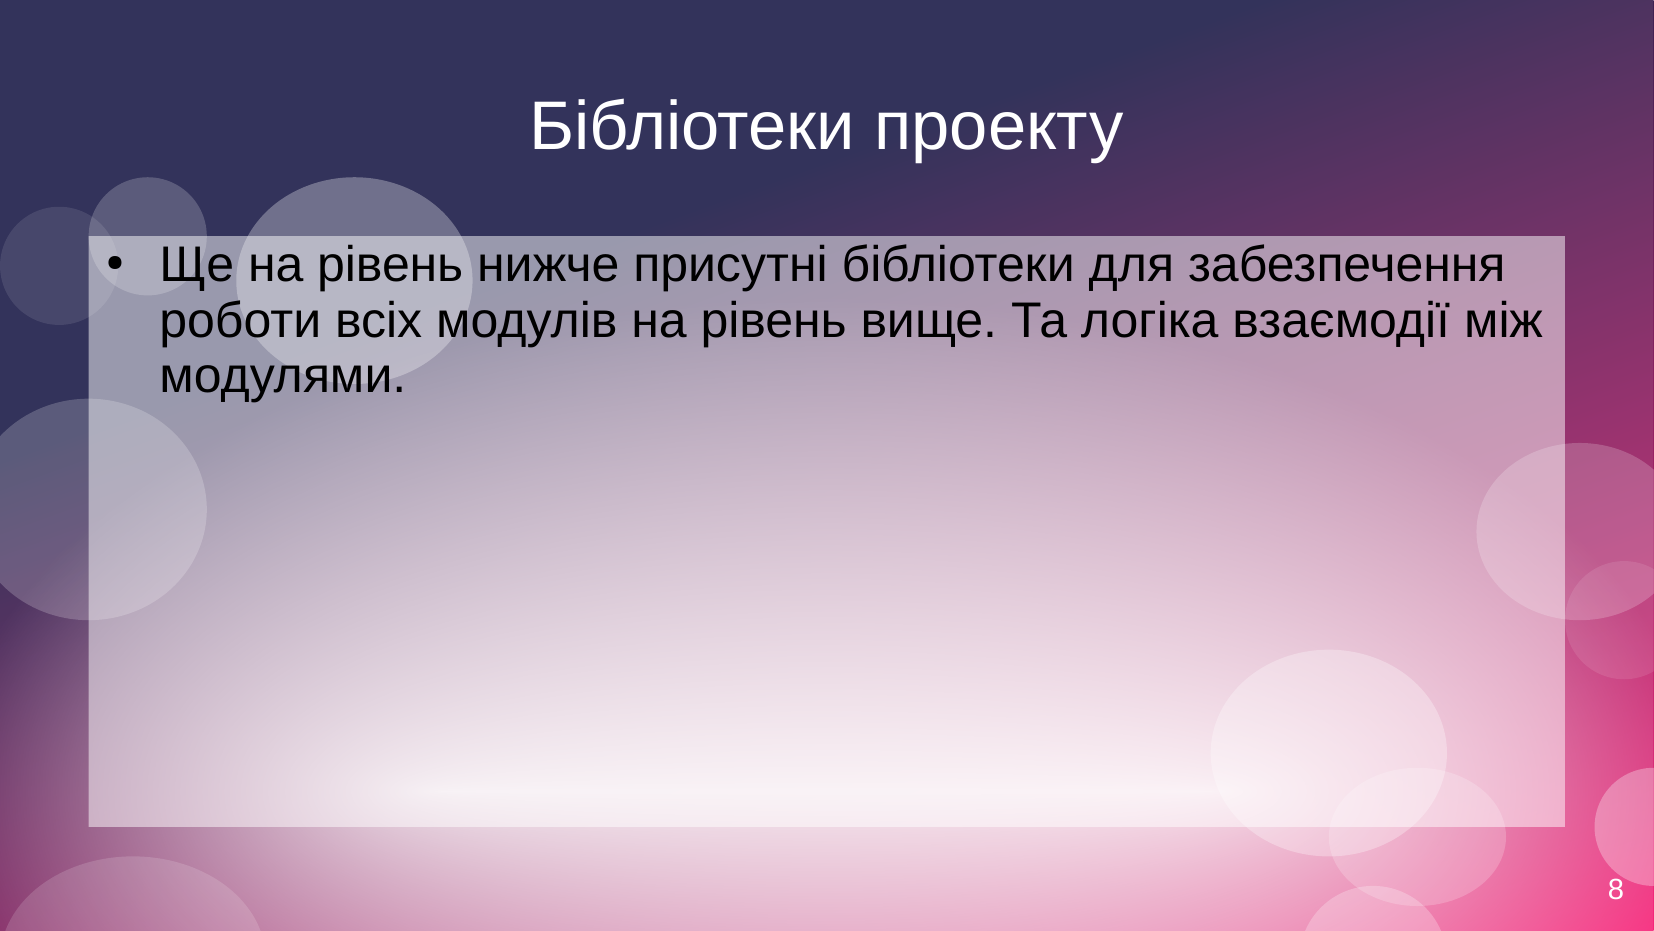

# Бібліотеки проекту
Ще на рівень нижче присутні бібліотеки для забезпечення роботи всіх модулів на рівень вище. Та логіка взаємодії між модулями.